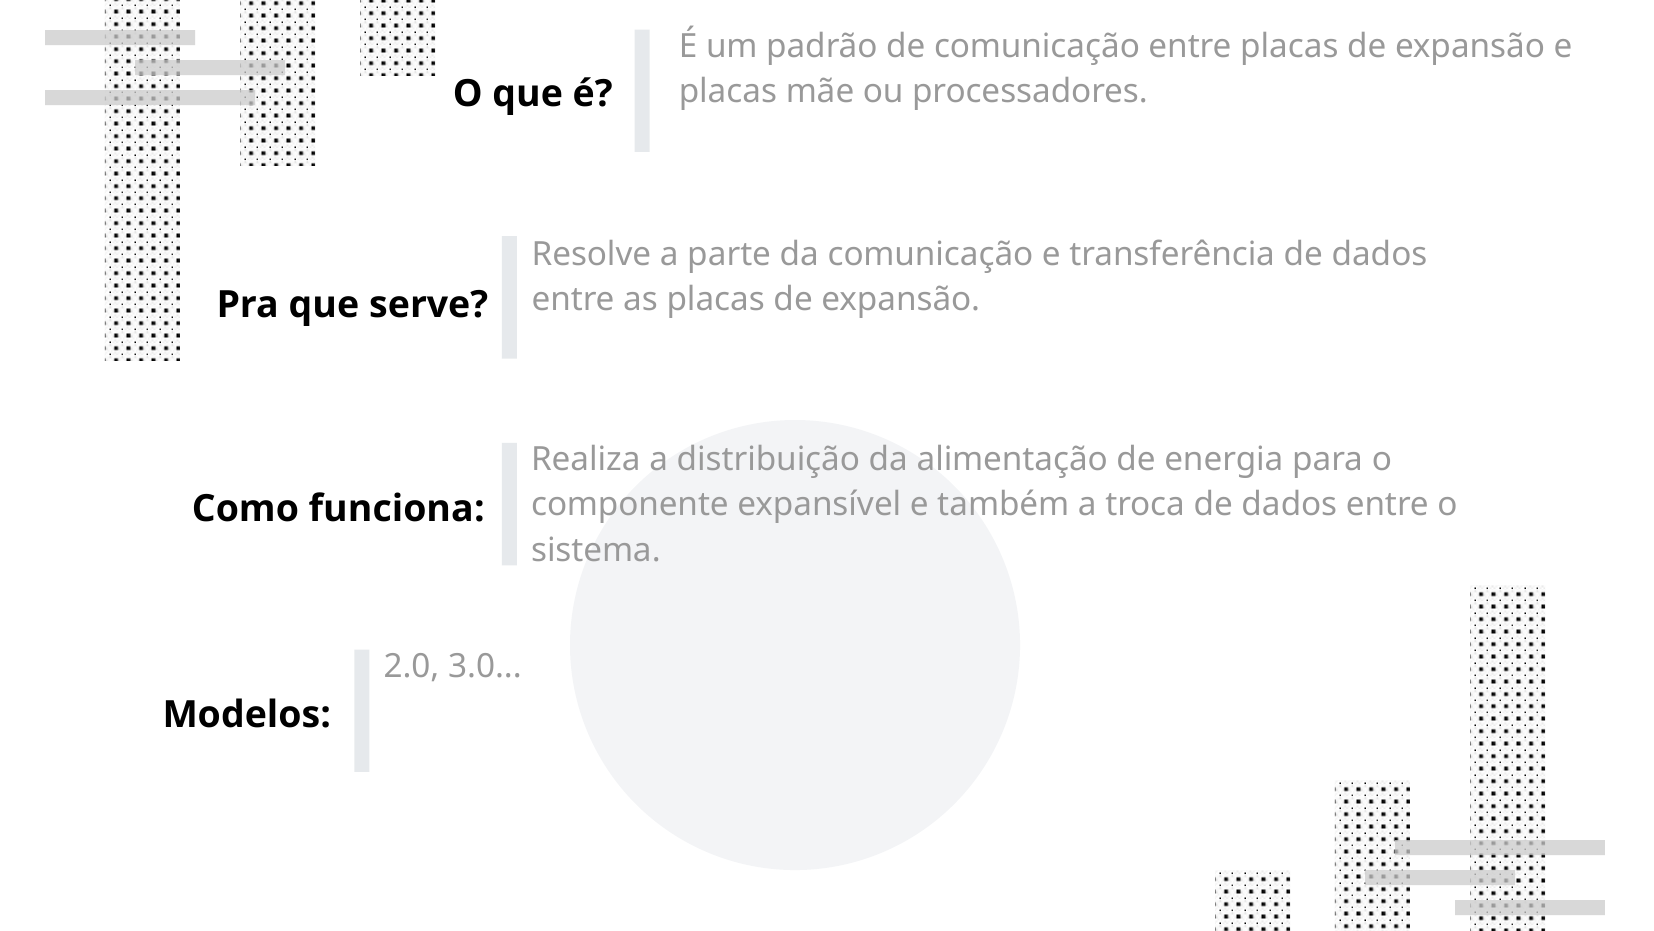

É um padrão de comunicação entre placas de expansão e placas mãe ou processadores.
O que é?
Resolve a parte da comunicação e transferência de dados entre as placas de expansão.
Pra que serve?
Realiza a distribuição da alimentação de energia para o componente expansível e também a troca de dados entre o sistema.
Como funciona:
2.0, 3.0...
Modelos: